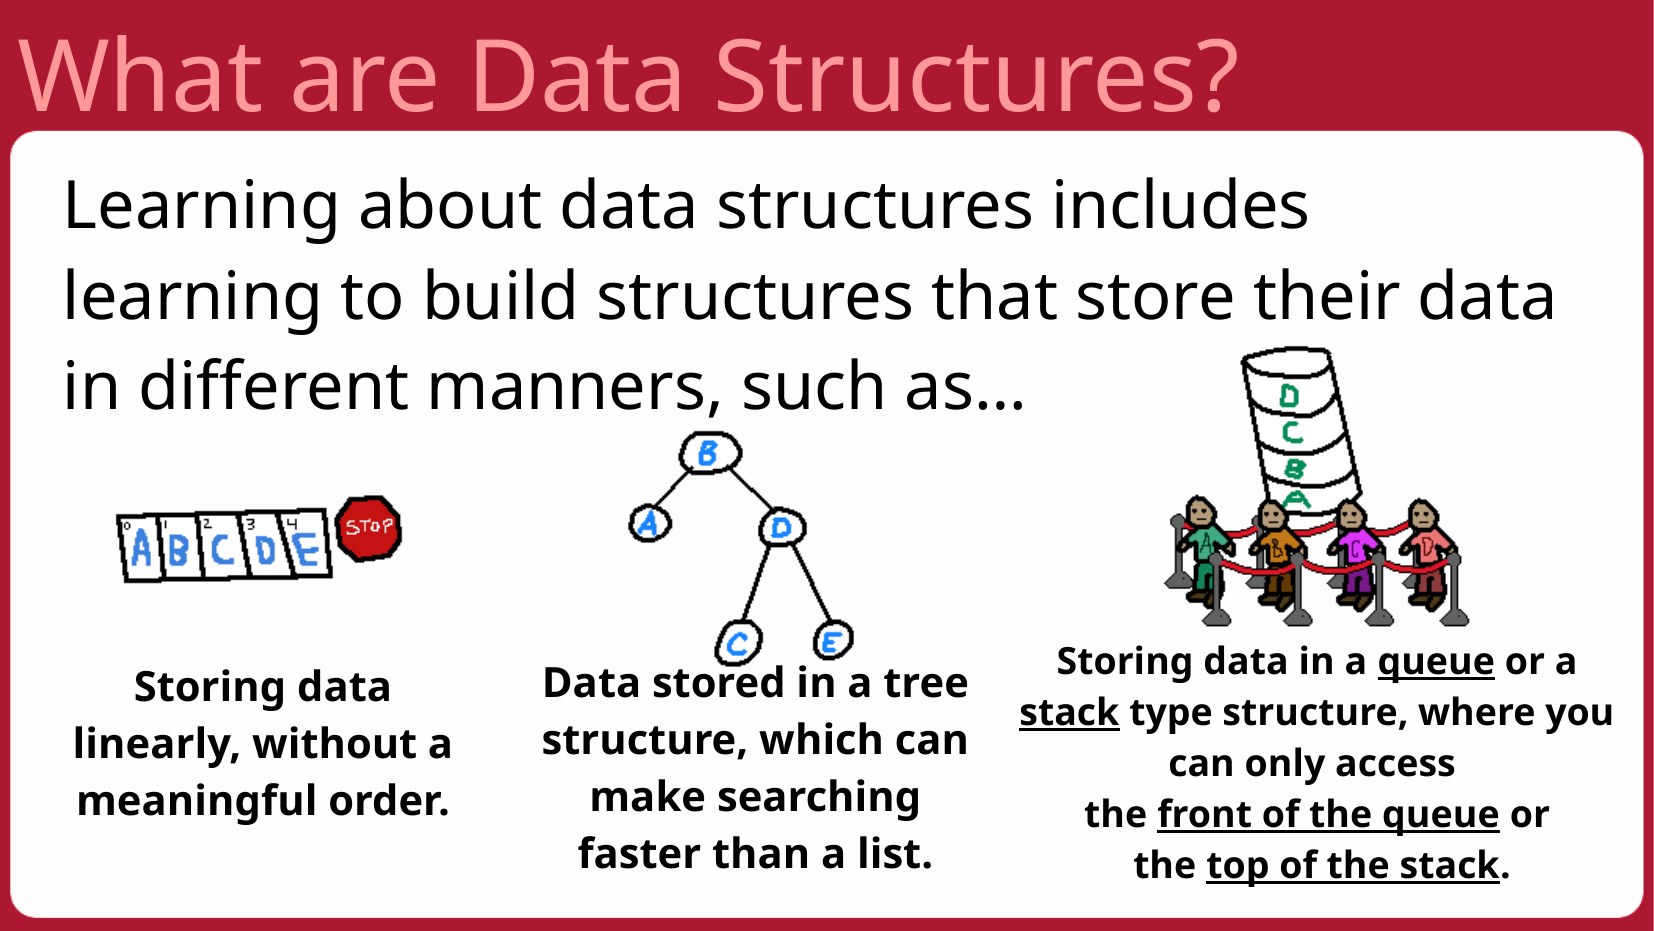

# What are Data Structures?
Learning about data structures includes learning to build structures that store their data in different manners, such as…
Storing data in a queue or a stack type structure, where you can only access
the front of the queue or
 the top of the stack.
Data stored in a tree structure, which can make searching faster than a list.
Storing data linearly, without a meaningful order.